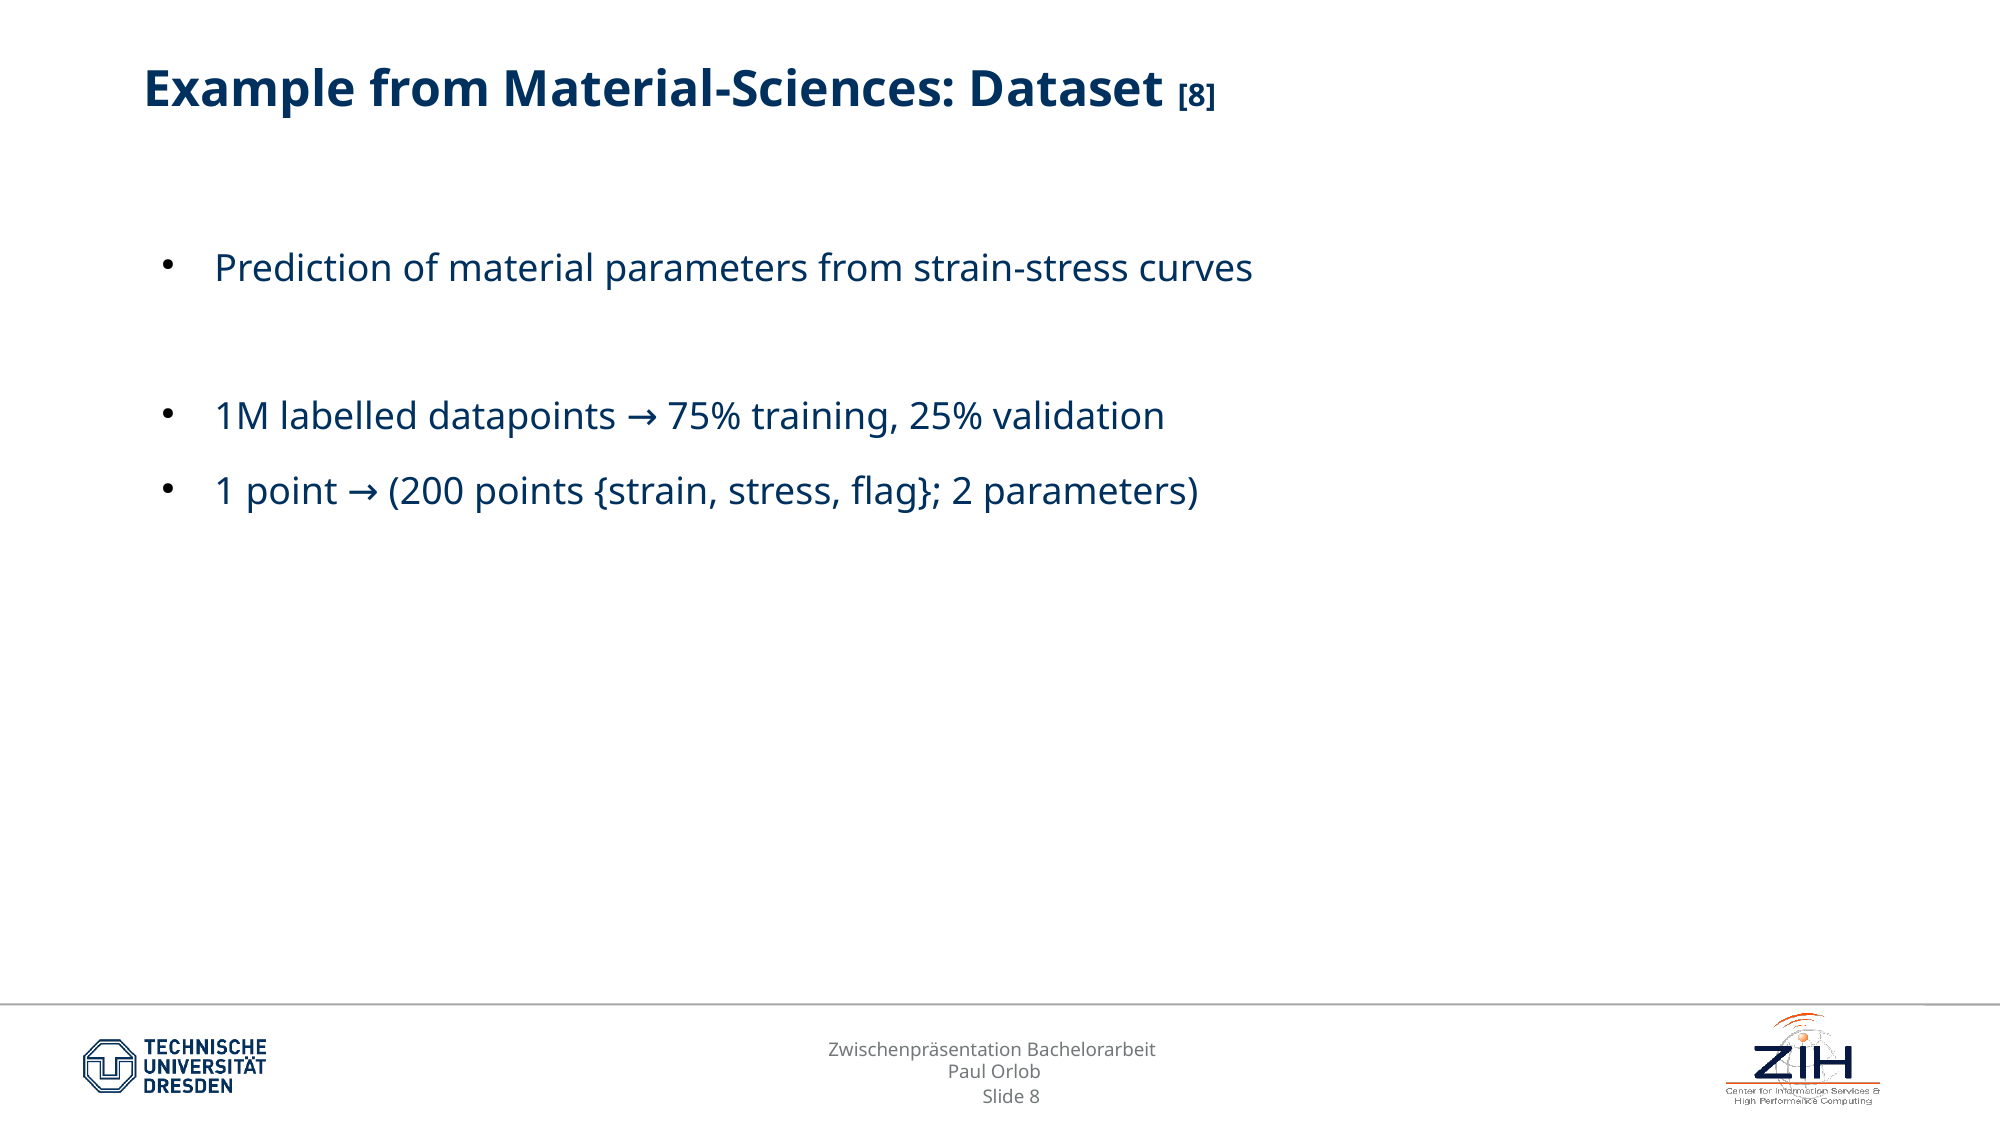

Example from Material-Sciences: Dataset [8]
# Prediction of material parameters from strain-stress curves
1M labelled datapoints → 75% training, 25% validation
1 point → (200 points {strain, stress, flag}; 2 parameters)